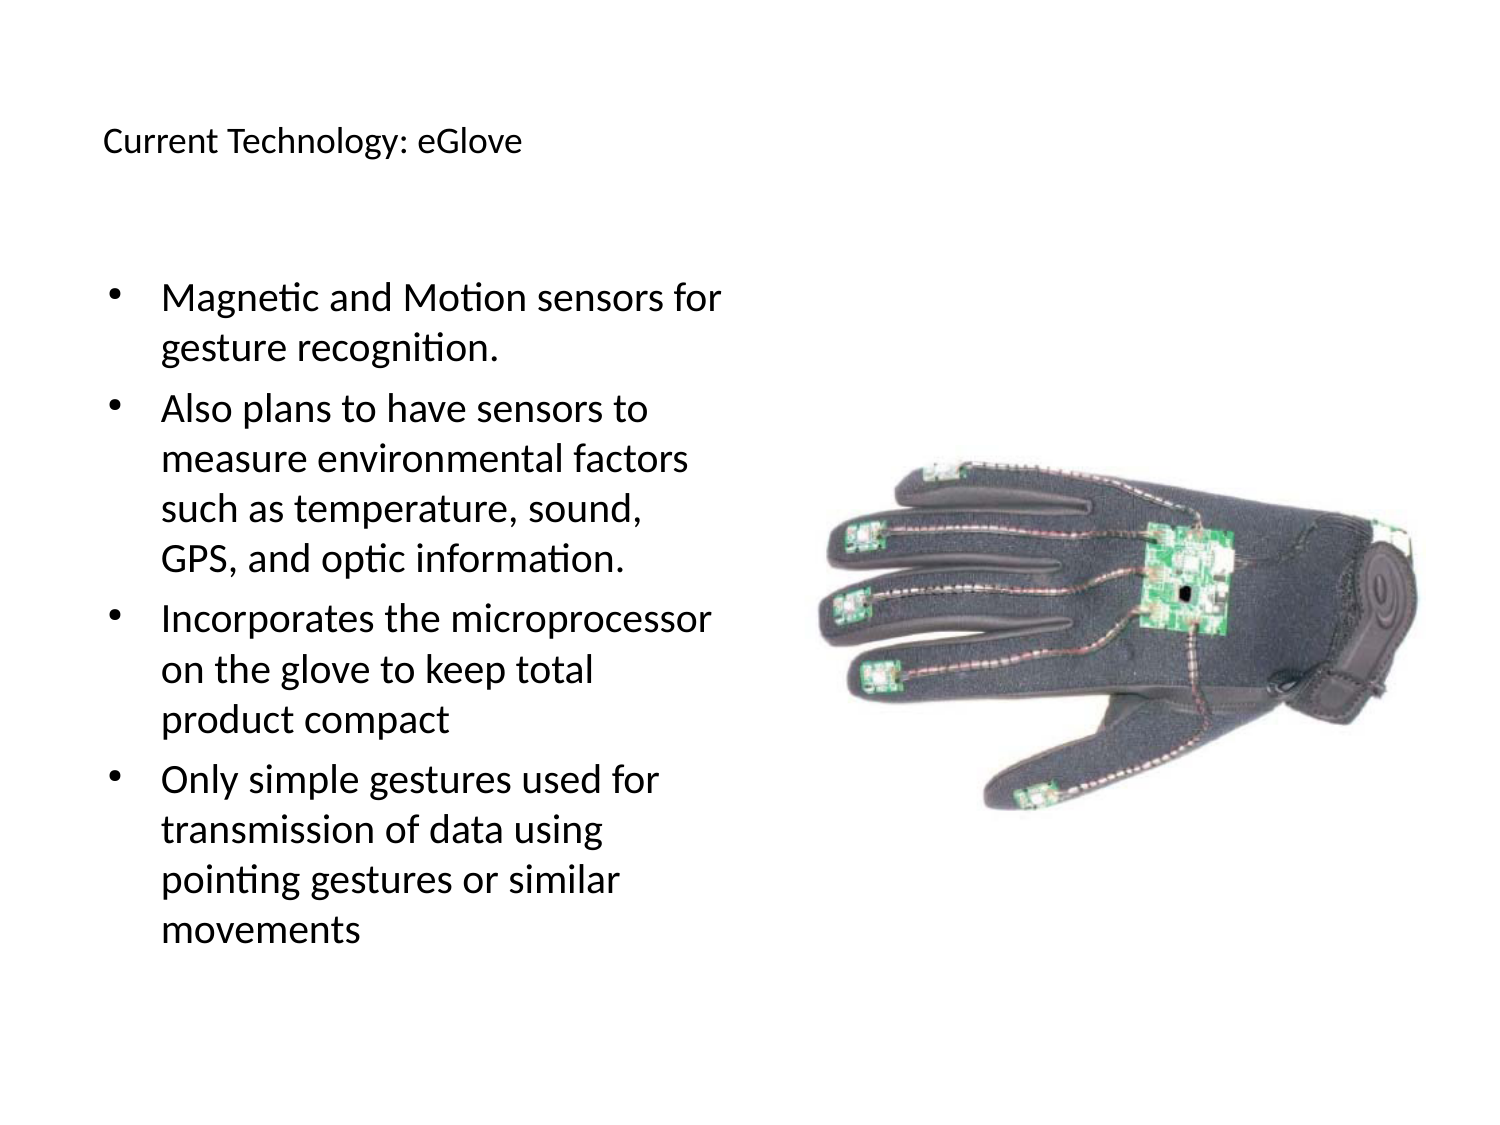

# Current Technology: eGlove
Magnetic and Motion sensors for gesture recognition.
Also plans to have sensors to measure environmental factors such as temperature, sound, GPS, and optic information.
Incorporates the microprocessor on the glove to keep total product compact
Only simple gestures used for transmission of data using pointing gestures or similar movements